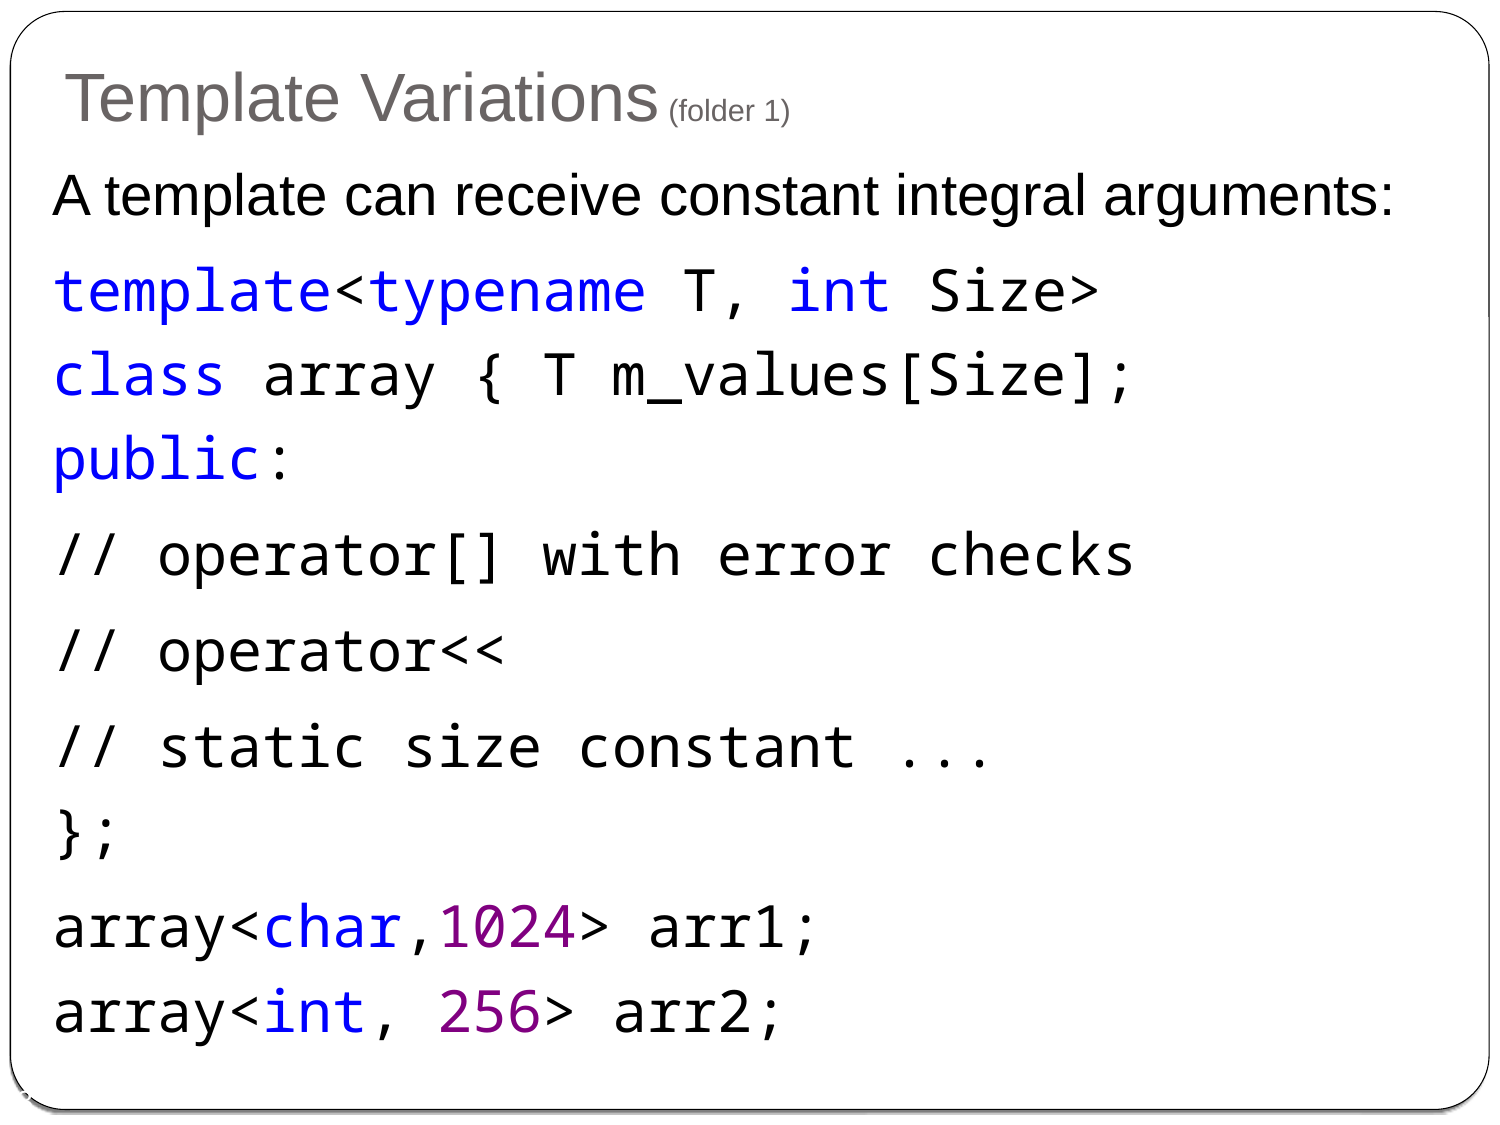

# Template Variations (folder 1)
A template can receive constant integral arguments:
template<typename T, int Size>
class array { T m_values[Size];
public:
// operator[] with error checks
// operator<<
// static size constant ...
};
array<char,1024> arr1;
array<int, 256> arr2;